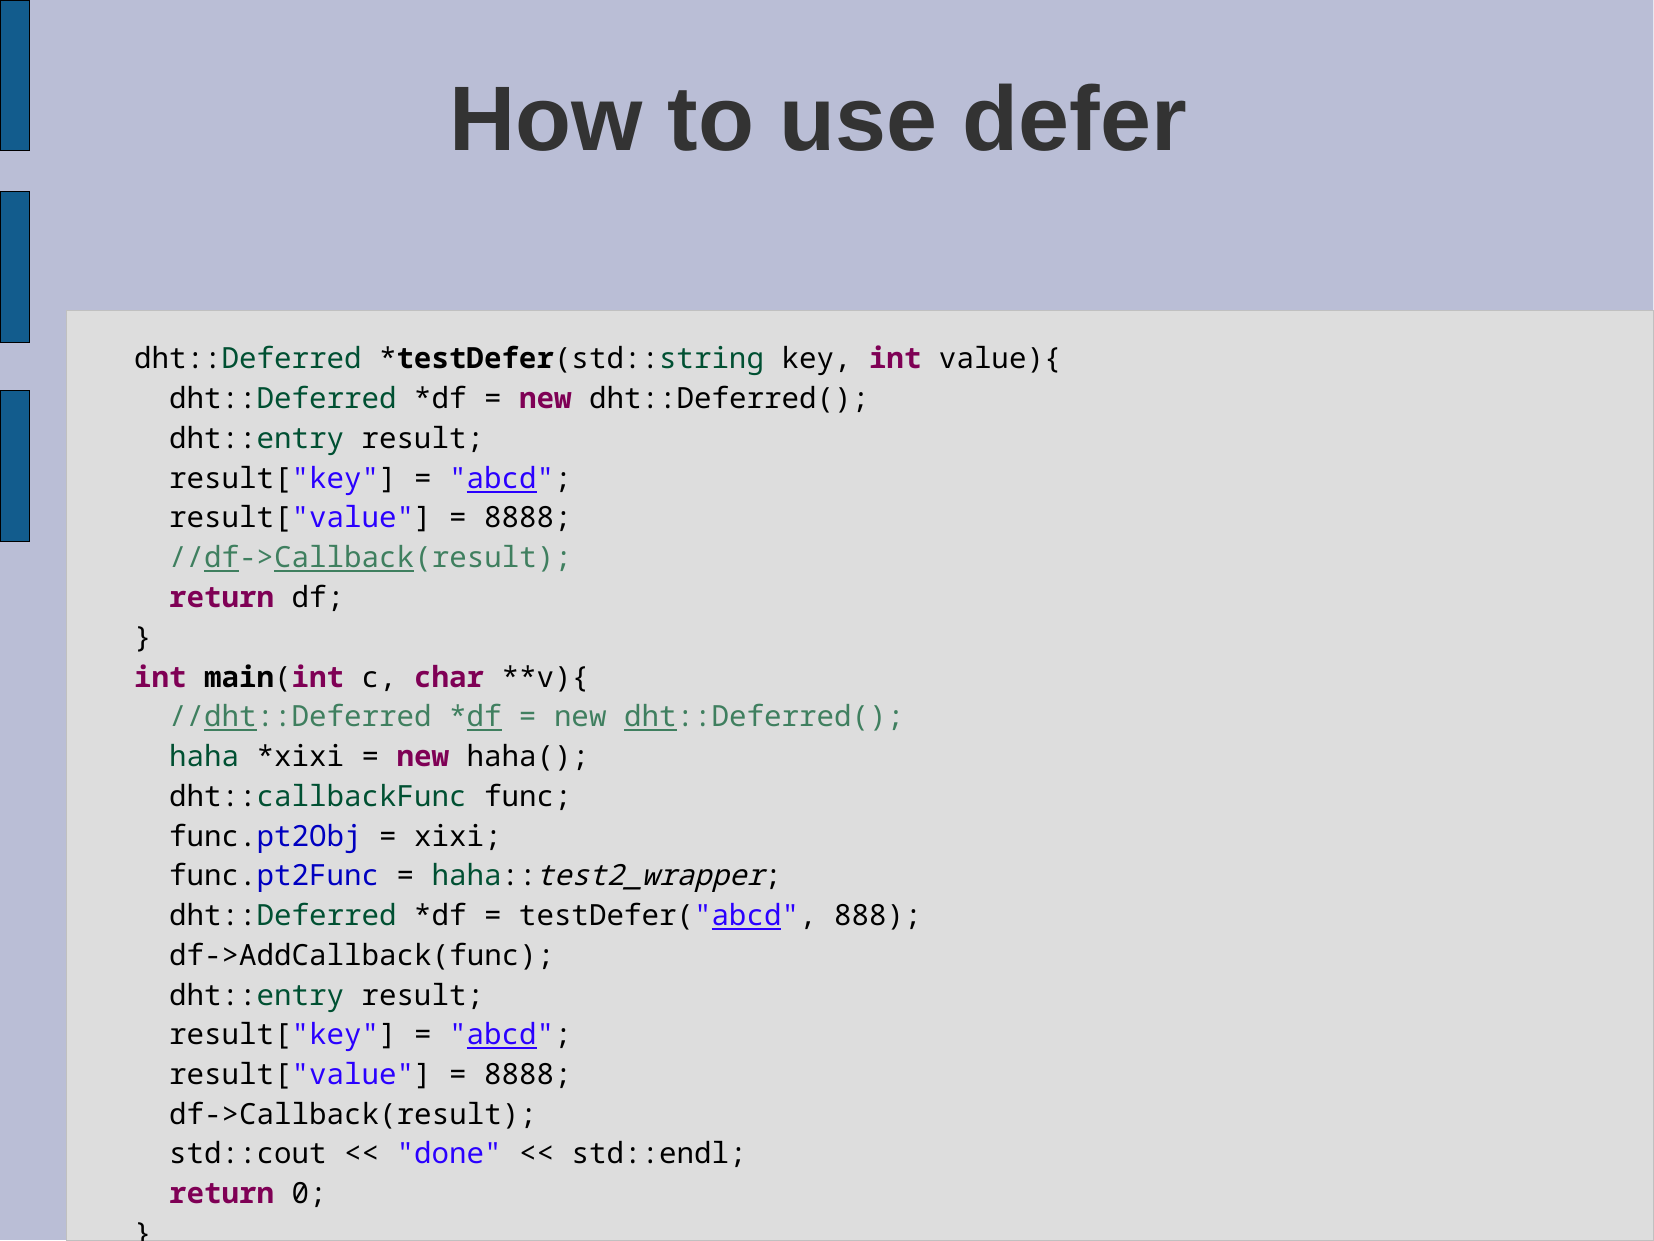

# How to use defer
dht::Deferred *testDefer(std::string key, int value){
 dht::Deferred *df = new dht::Deferred();
 dht::entry result;
 result["key"] = "abcd";
 result["value"] = 8888;
 //df->Callback(result);
 return df;
}
int main(int c, char **v){
 //dht::Deferred *df = new dht::Deferred();
 haha *xixi = new haha();
 dht::callbackFunc func;
 func.pt2Obj = xixi;
 func.pt2Func = haha::test2_wrapper;
 dht::Deferred *df = testDefer("abcd", 888);
 df->AddCallback(func);
 dht::entry result;
 result["key"] = "abcd";
 result["value"] = 8888;
 df->Callback(result);
 std::cout << "done" << std::endl;
 return 0;
}